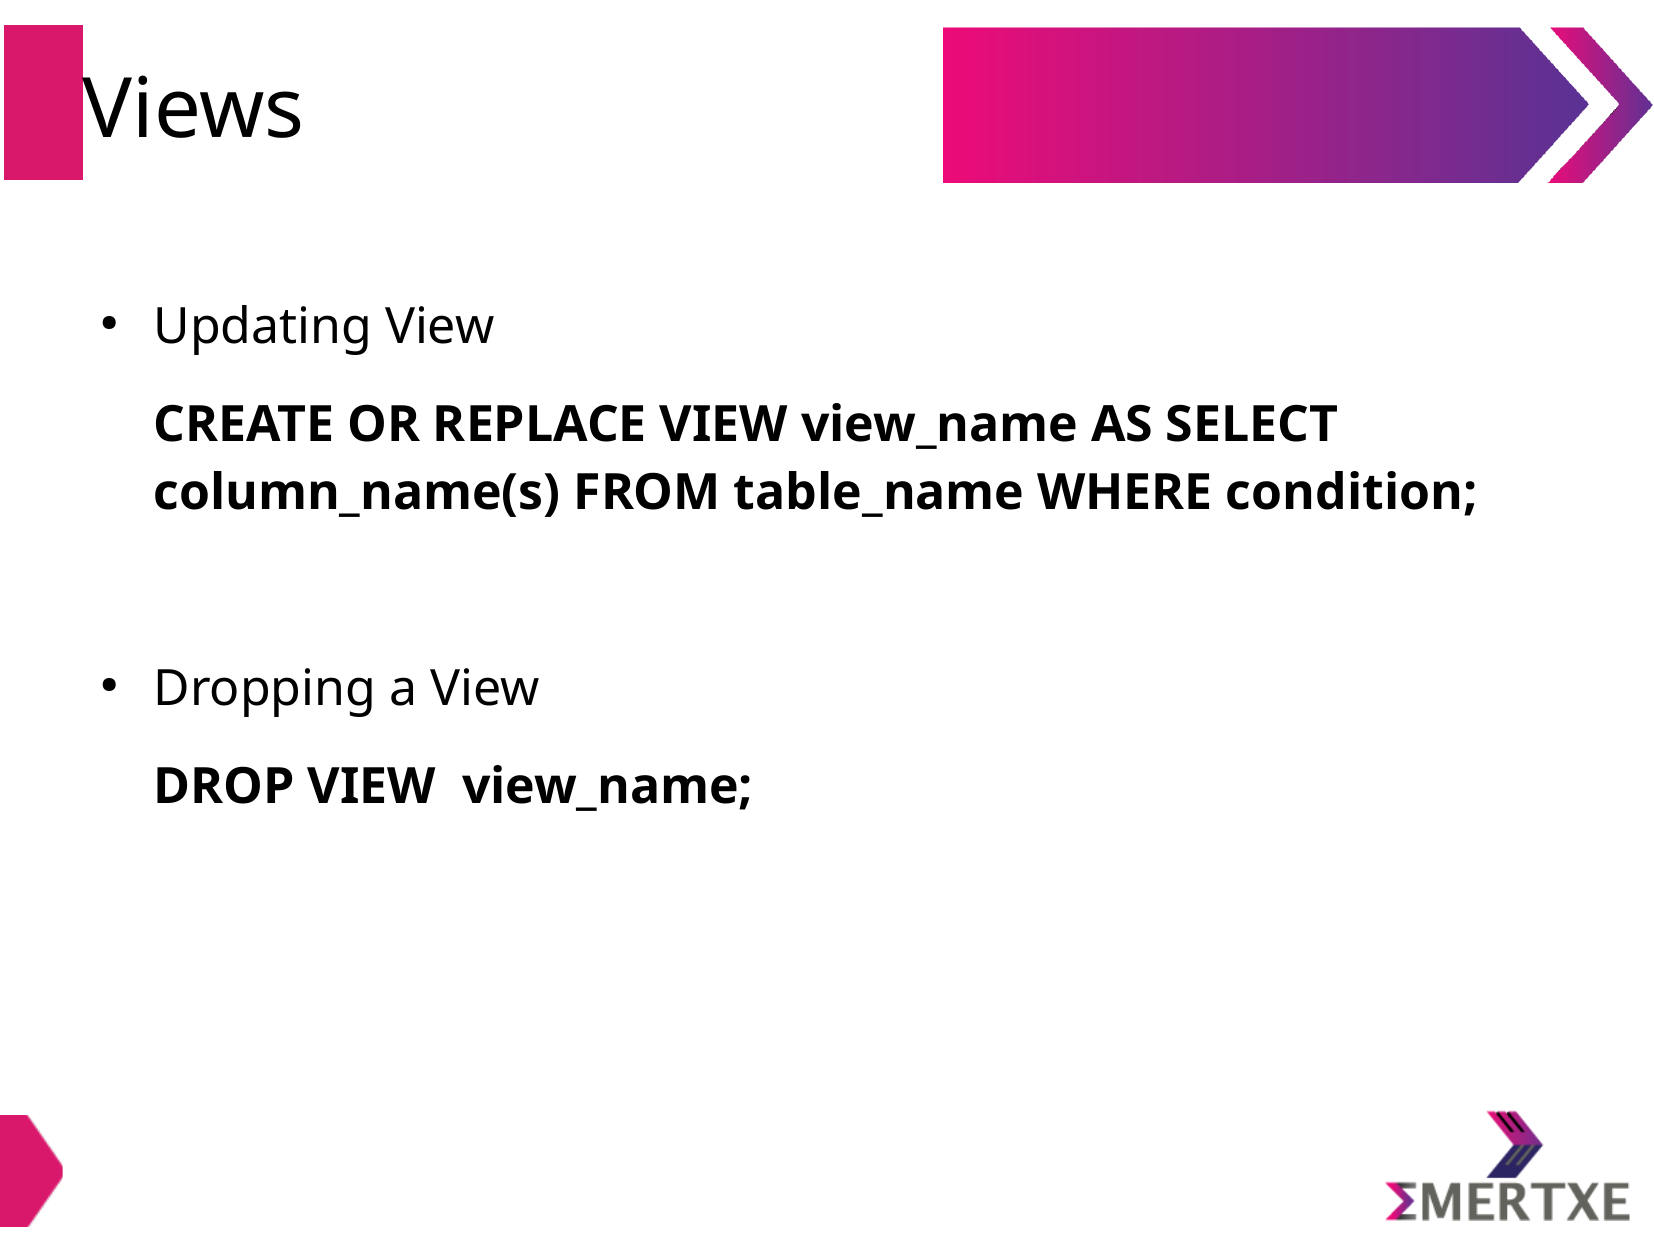

# Views
Updating View
CREATE OR REPLACE VIEW view_name AS SELECT column_name(s) FROM table_name WHERE condition;
Dropping a View
DROP VIEW view_name;